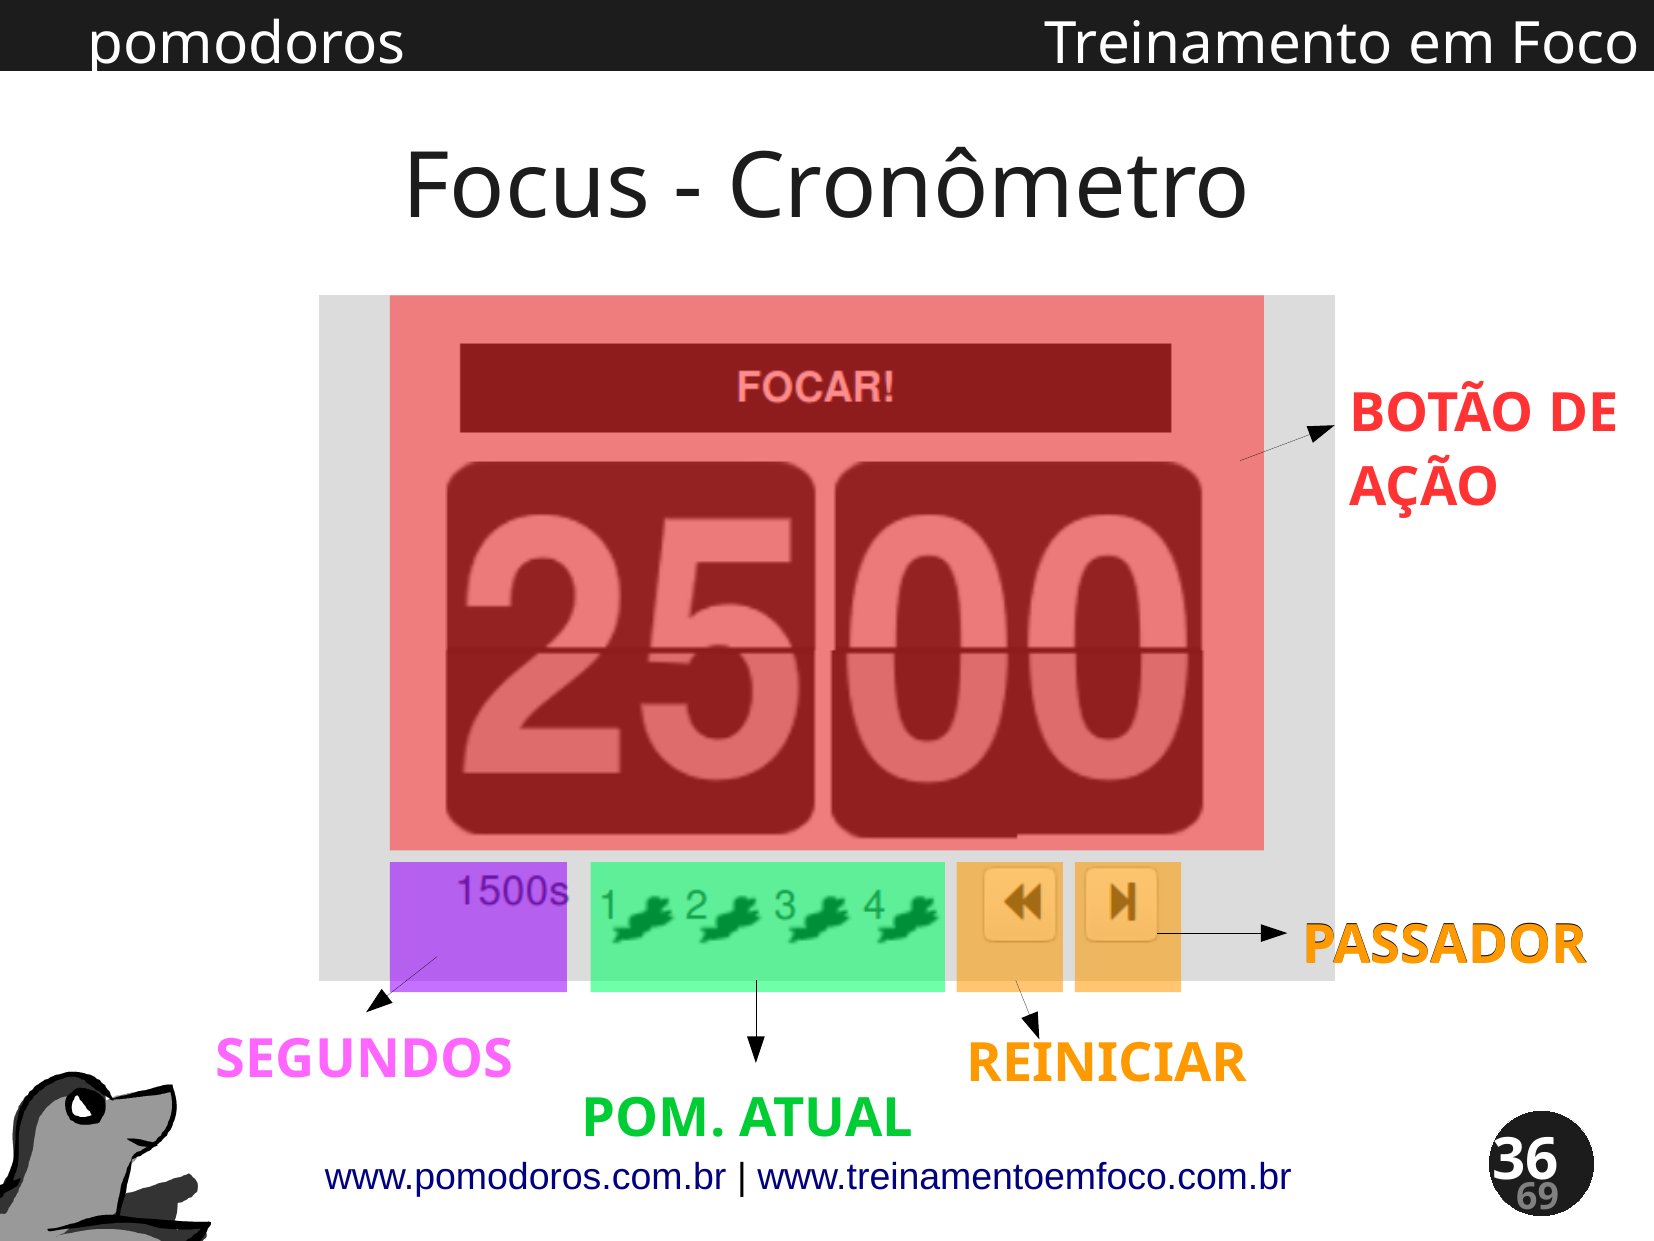

# Focus - Cronômetro
BOTÃO DE
AÇÃO
PASSADOR
PASSADOR
SEGUNDOS
REINICIAR
POM. ATUAL